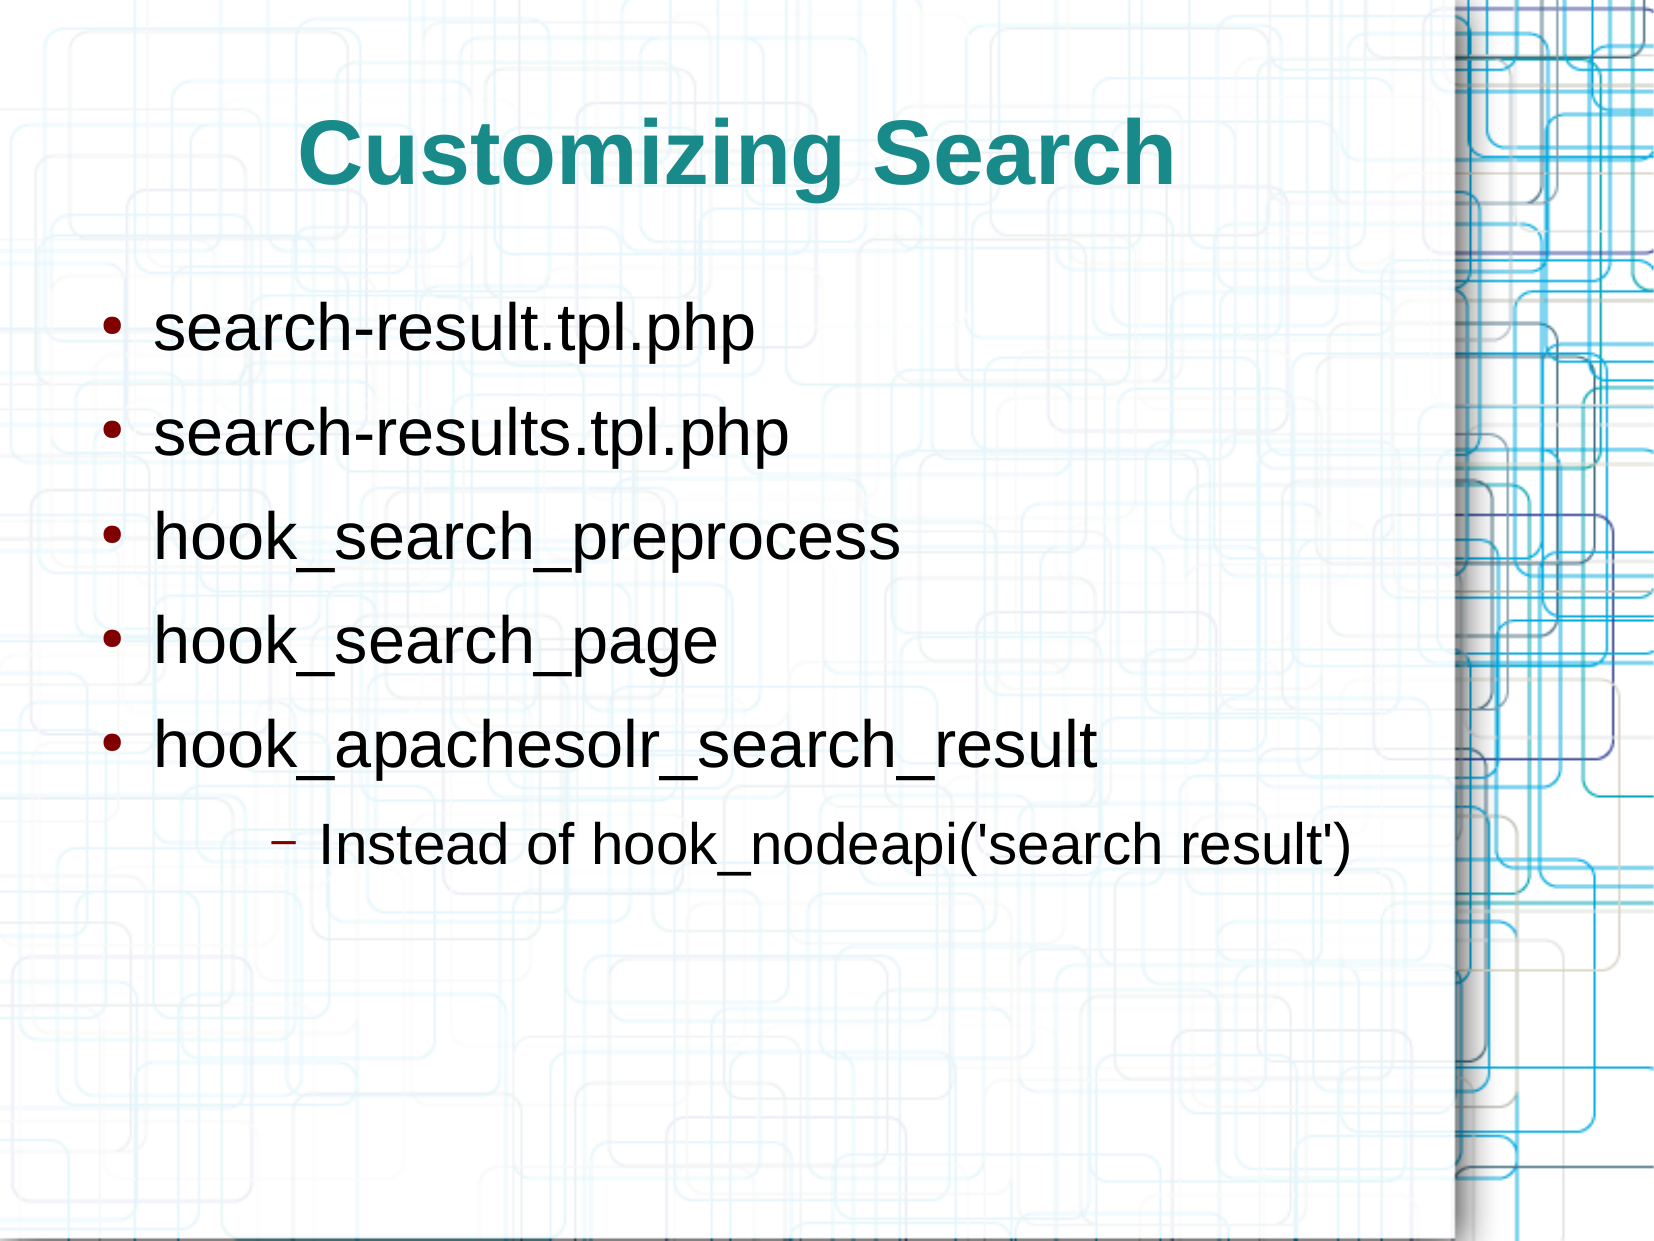

# Customizing Search
search-result.tpl.php
search-results.tpl.php
hook_search_preprocess
hook_search_page
hook_apachesolr_search_result
Instead of hook_nodeapi('search result')